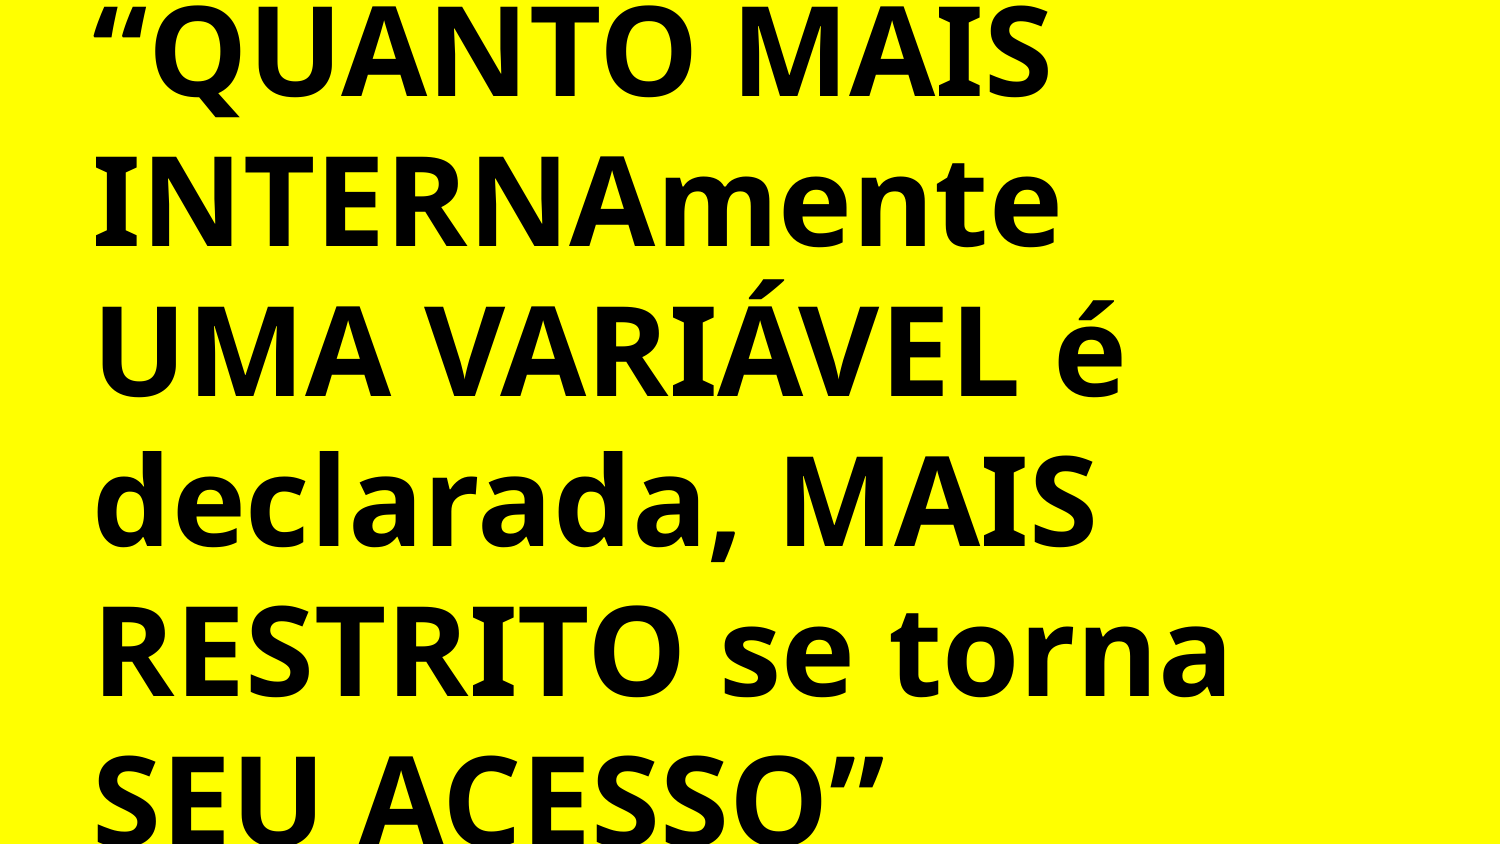

# “QUANTO MAIS INTERNAmente UMA VARIÁVEL é declarada, MAIS RESTRITO se torna SEU ACESSO”